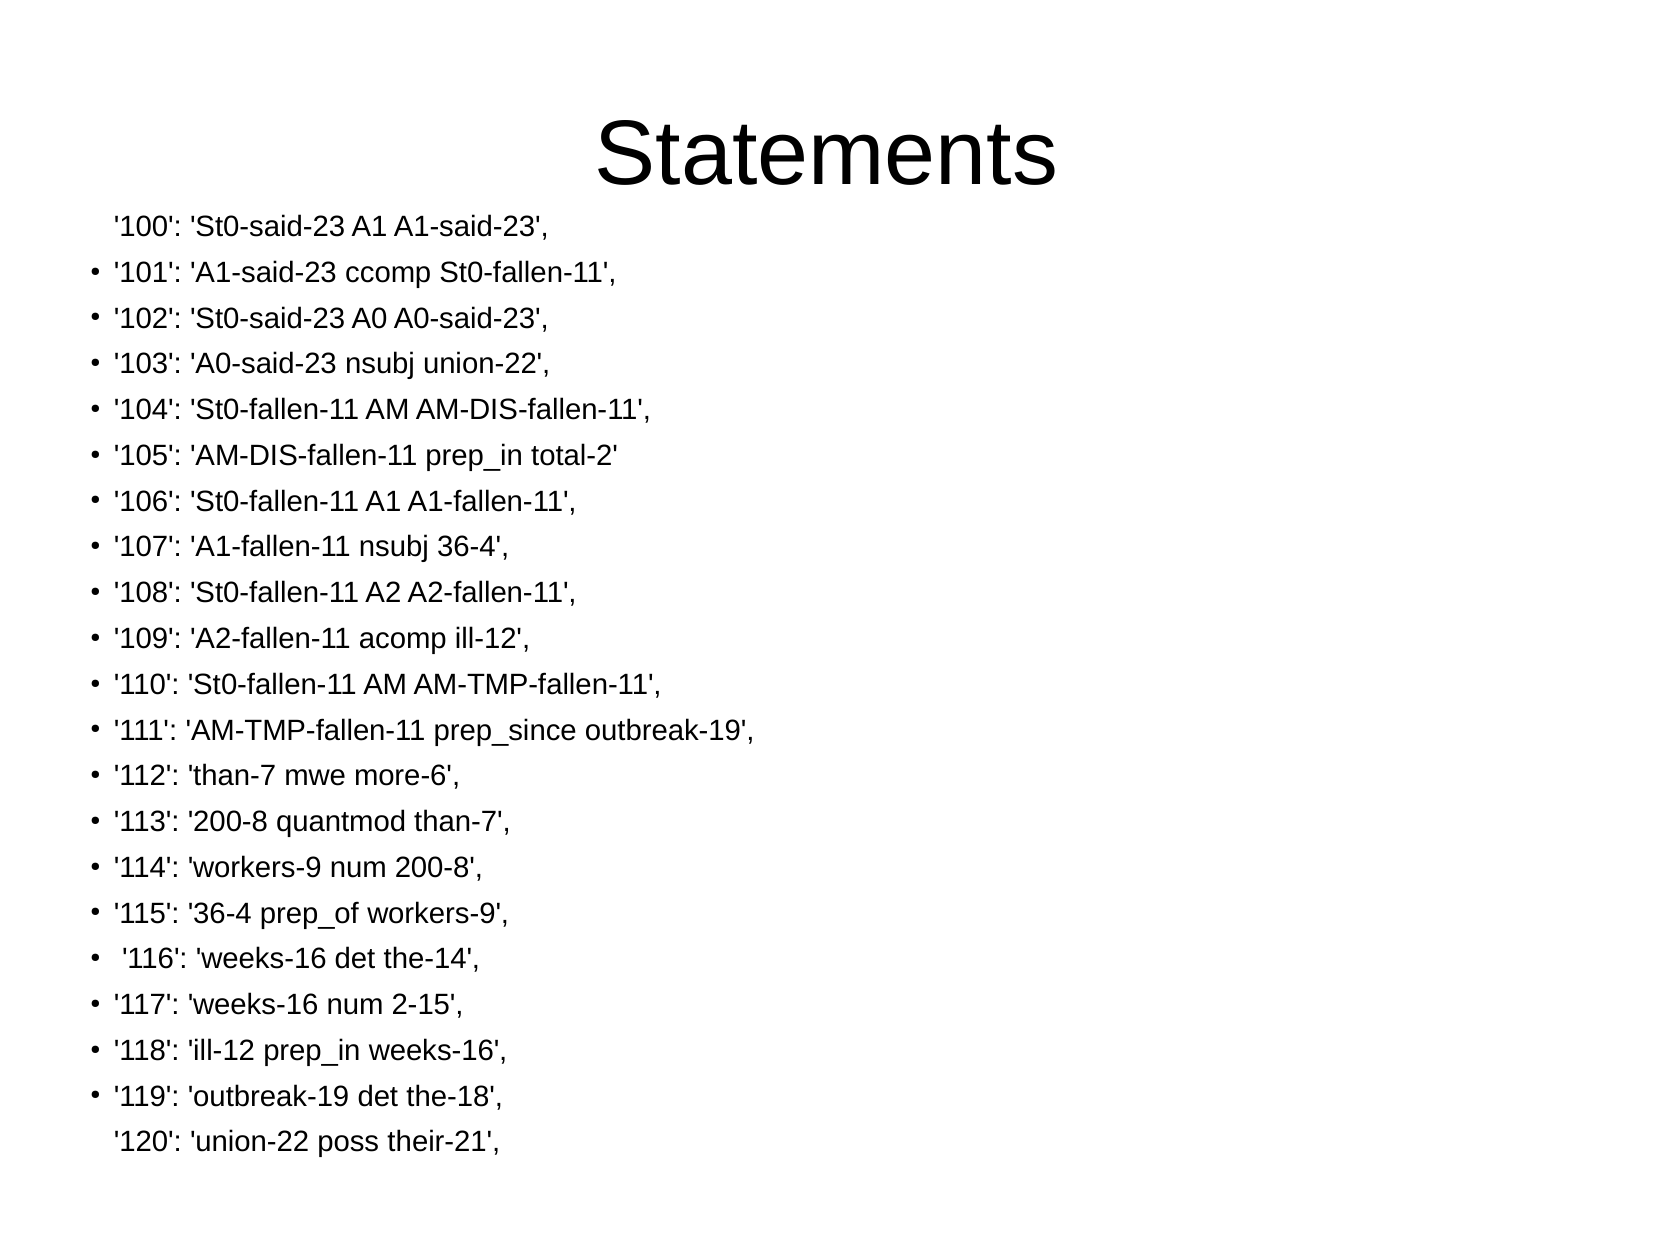

# Statements
'100': 'St0-said-23 A1 A1-said-23',
'101': 'A1-said-23 ccomp St0-fallen-11',
'102': 'St0-said-23 A0 A0-said-23',
'103': 'A0-said-23 nsubj union-22',
'104': 'St0-fallen-11 AM AM-DIS-fallen-11',
'105': 'AM-DIS-fallen-11 prep_in total-2'
'106': 'St0-fallen-11 A1 A1-fallen-11',
'107': 'A1-fallen-11 nsubj 36-4',
'108': 'St0-fallen-11 A2 A2-fallen-11',
'109': 'A2-fallen-11 acomp ill-12',
'110': 'St0-fallen-11 AM AM-TMP-fallen-11',
'111': 'AM-TMP-fallen-11 prep_since outbreak-19',
'112': 'than-7 mwe more-6',
'113': '200-8 quantmod than-7',
'114': 'workers-9 num 200-8',
'115': '36-4 prep_of workers-9',
 '116': 'weeks-16 det the-14',
'117': 'weeks-16 num 2-15',
'118': 'ill-12 prep_in weeks-16',
'119': 'outbreak-19 det the-18',
'120': 'union-22 poss their-21',